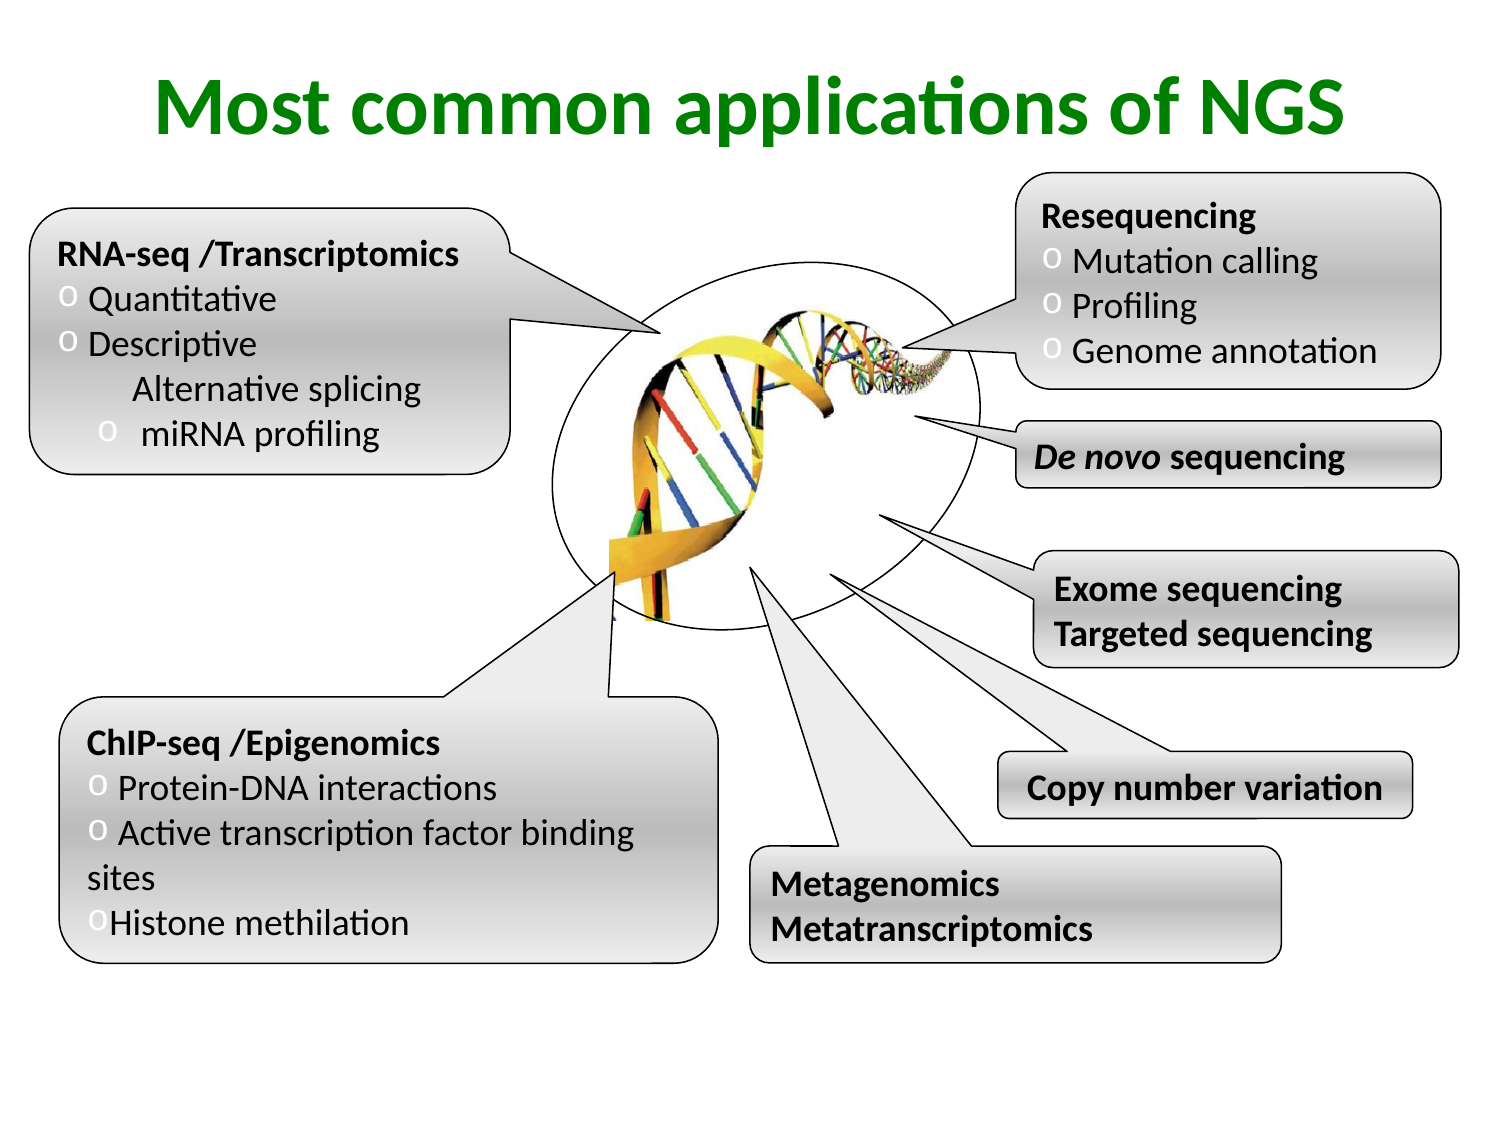

Most common applications of NGS
Resequencing
 Mutation calling
 Profiling
 Genome annotation
RNA-seq /Transcriptomics
 Quantitative
 Descriptive
Alternative splicing
 miRNA profiling
De novo sequencing
Exome sequencing
Targeted sequencing
ChIP-seq /Epigenomics
 Protein-DNA interactions
 Active transcription factor binding sites
Histone methilation
Copy number variation
Metagenomics
Metatranscriptomics